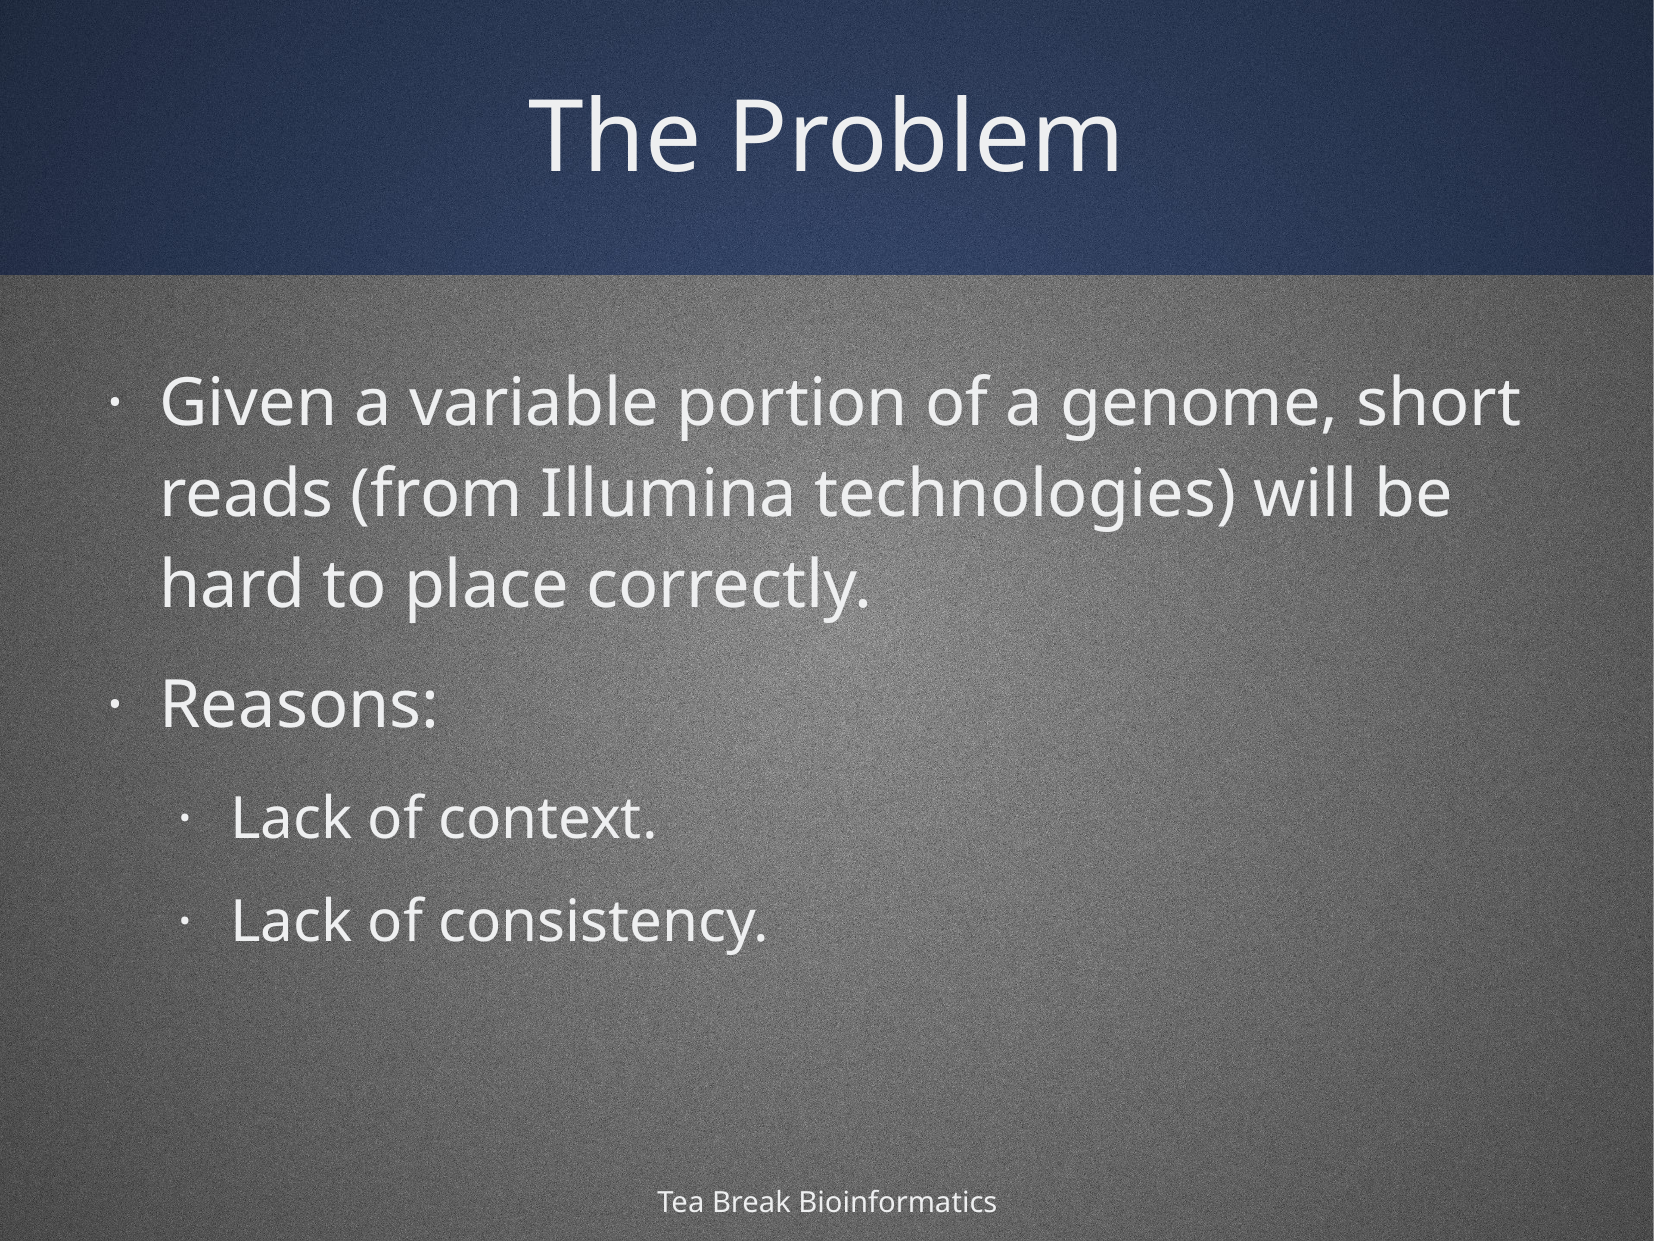

# The Problem
Given a variable portion of a genome, short reads (from Illumina technologies) will be hard to place correctly.
Reasons:
Lack of context.
Lack of consistency.